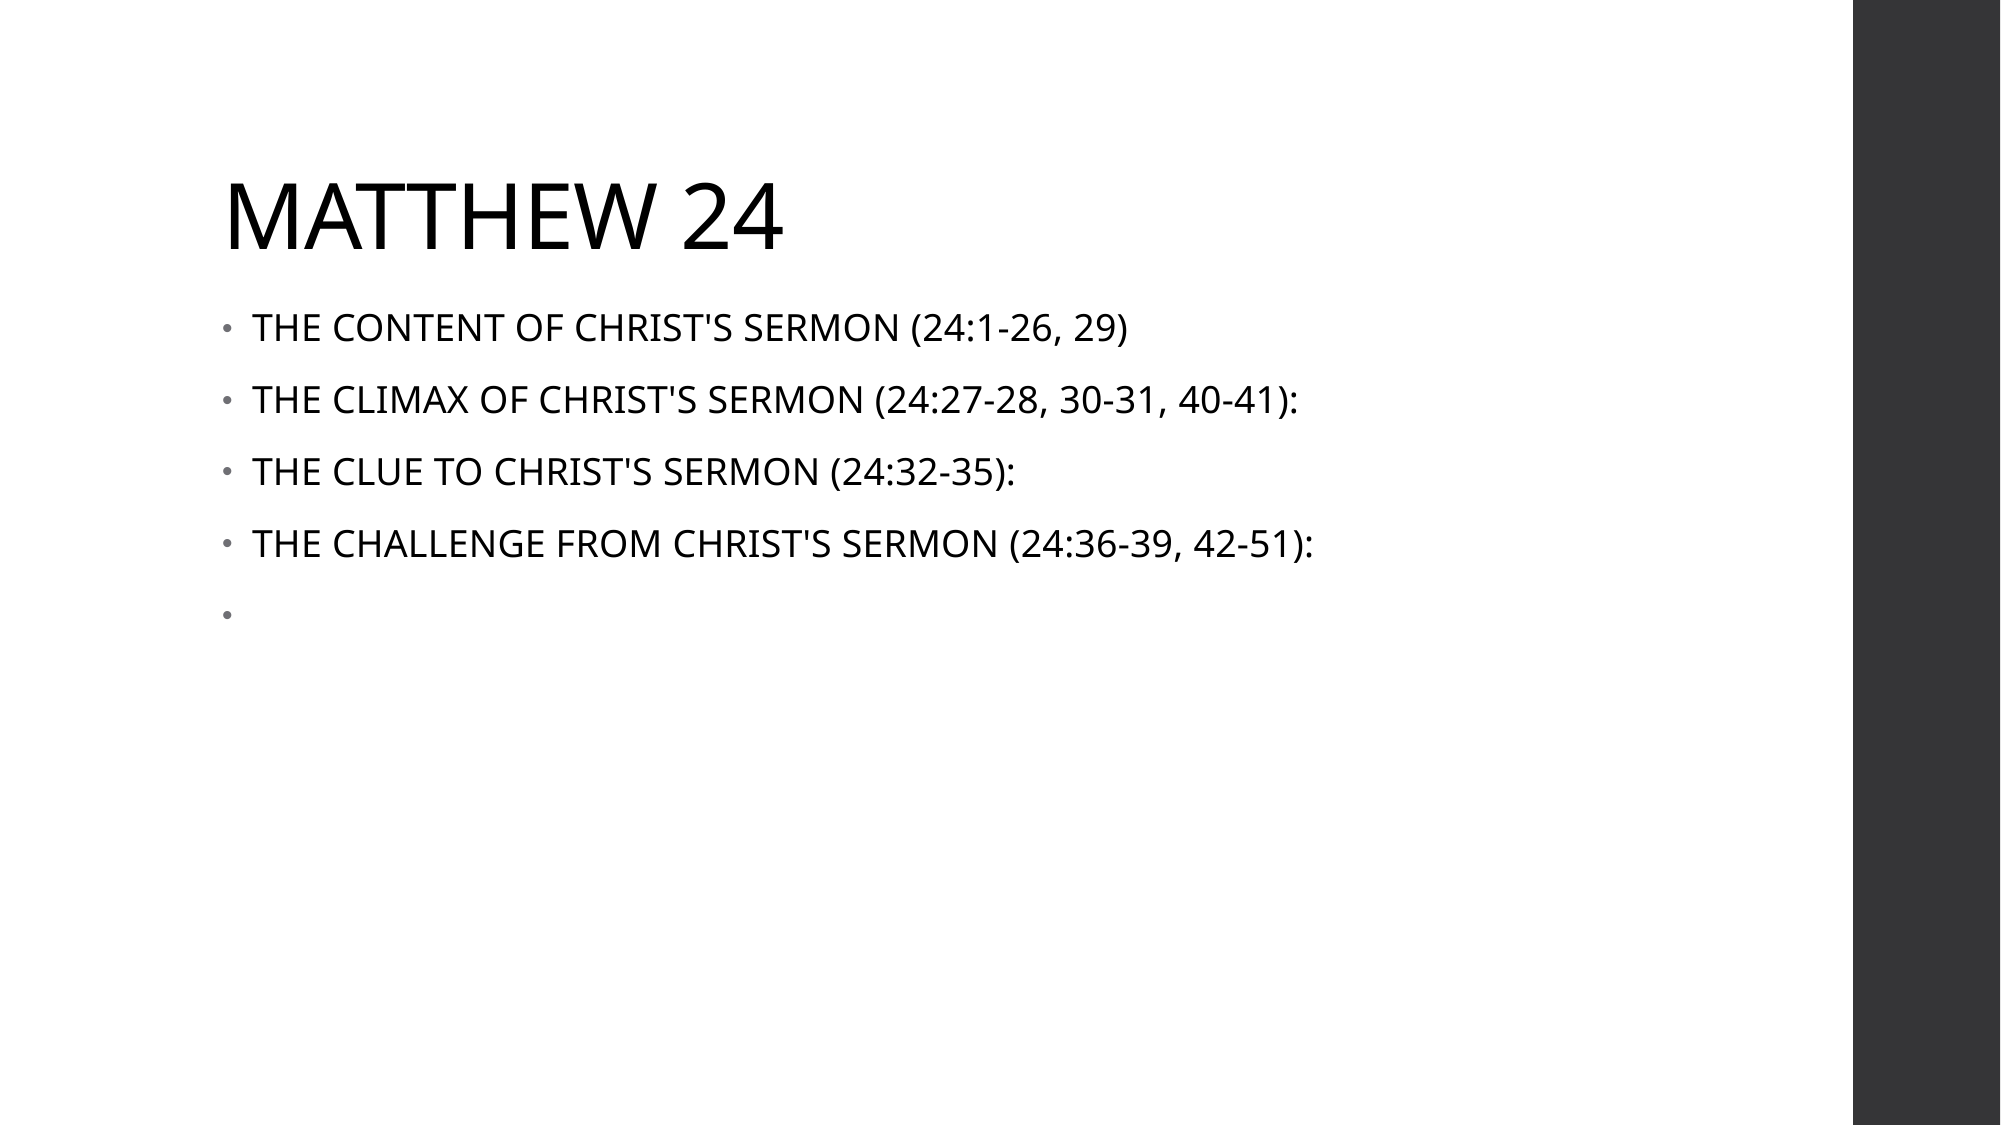

# MATTHEW 24
THE CONTENT OF CHRIST'S SERMON (24:1-26, 29)
THE CLIMAX OF CHRIST'S SERMON (24:27-28, 30-31, 40-41):
THE CLUE TO CHRIST'S SERMON (24:32-35):
THE CHALLENGE FROM CHRIST'S SERMON (24:36-39, 42-51):